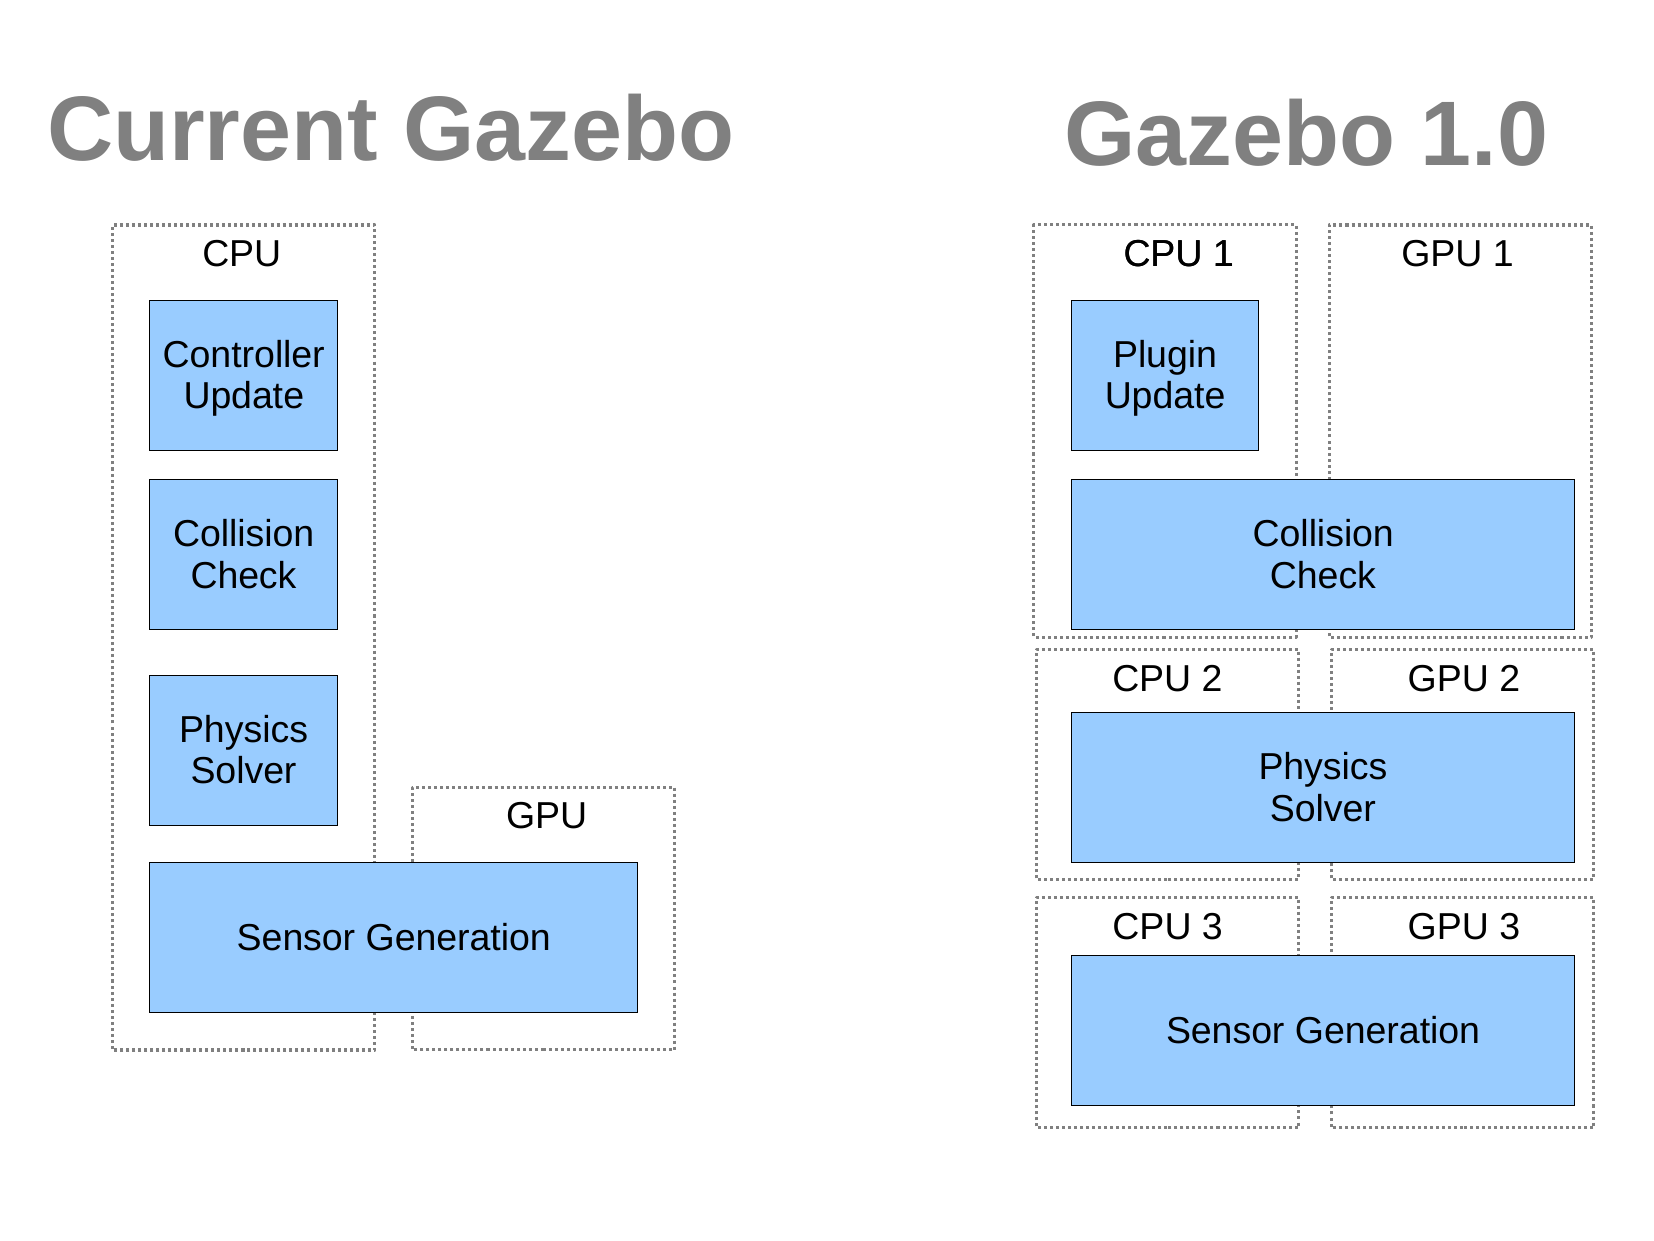

Current Gazebo
Gazebo 1.0
CPU
CPU 1
CPU 1
GPU 1
Controller
Update
Plugin
Update
Collision
Check
Collision
Check
CPU 2
GPU 2
Physics
Solver
Physics
Solver
GPU
Sensor Generation
CPU 3
GPU 3
Sensor Generation